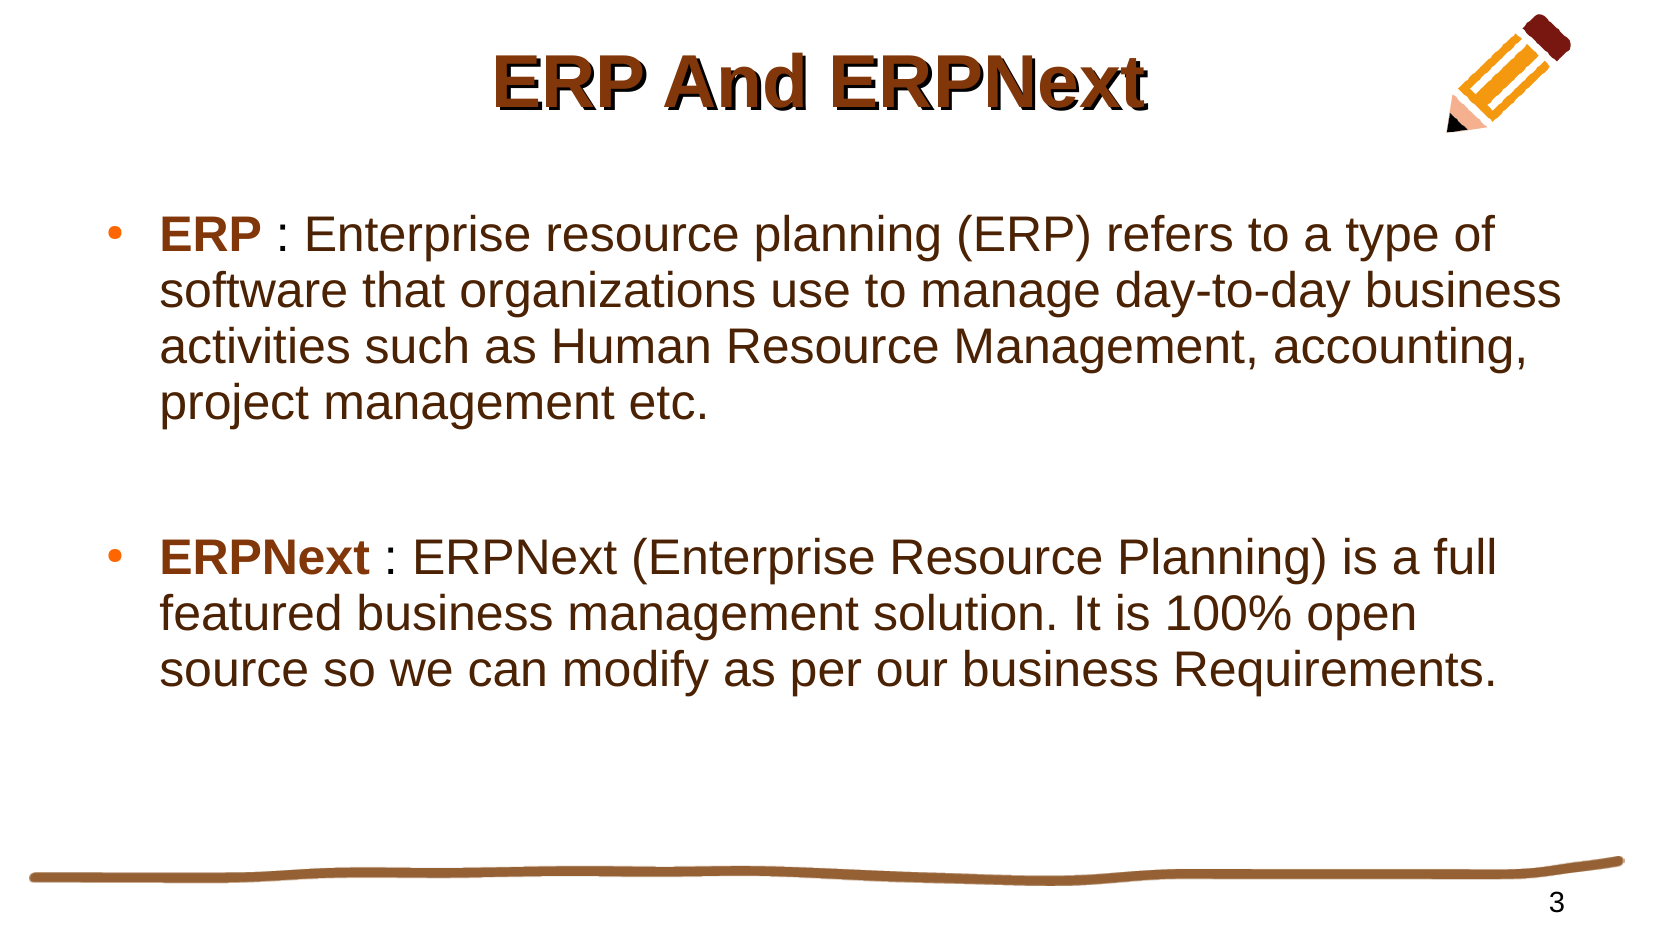

# ERP And ERPNext
ERP : Enterprise resource planning (ERP) refers to a type of software that organizations use to manage day-to-day business activities such as Human Resource Management, accounting, project management etc.
ERPNext : ERPNext (Enterprise Resource Planning) is a full featured business management solution. It is 100% open source so we can modify as per our business Requirements.
3